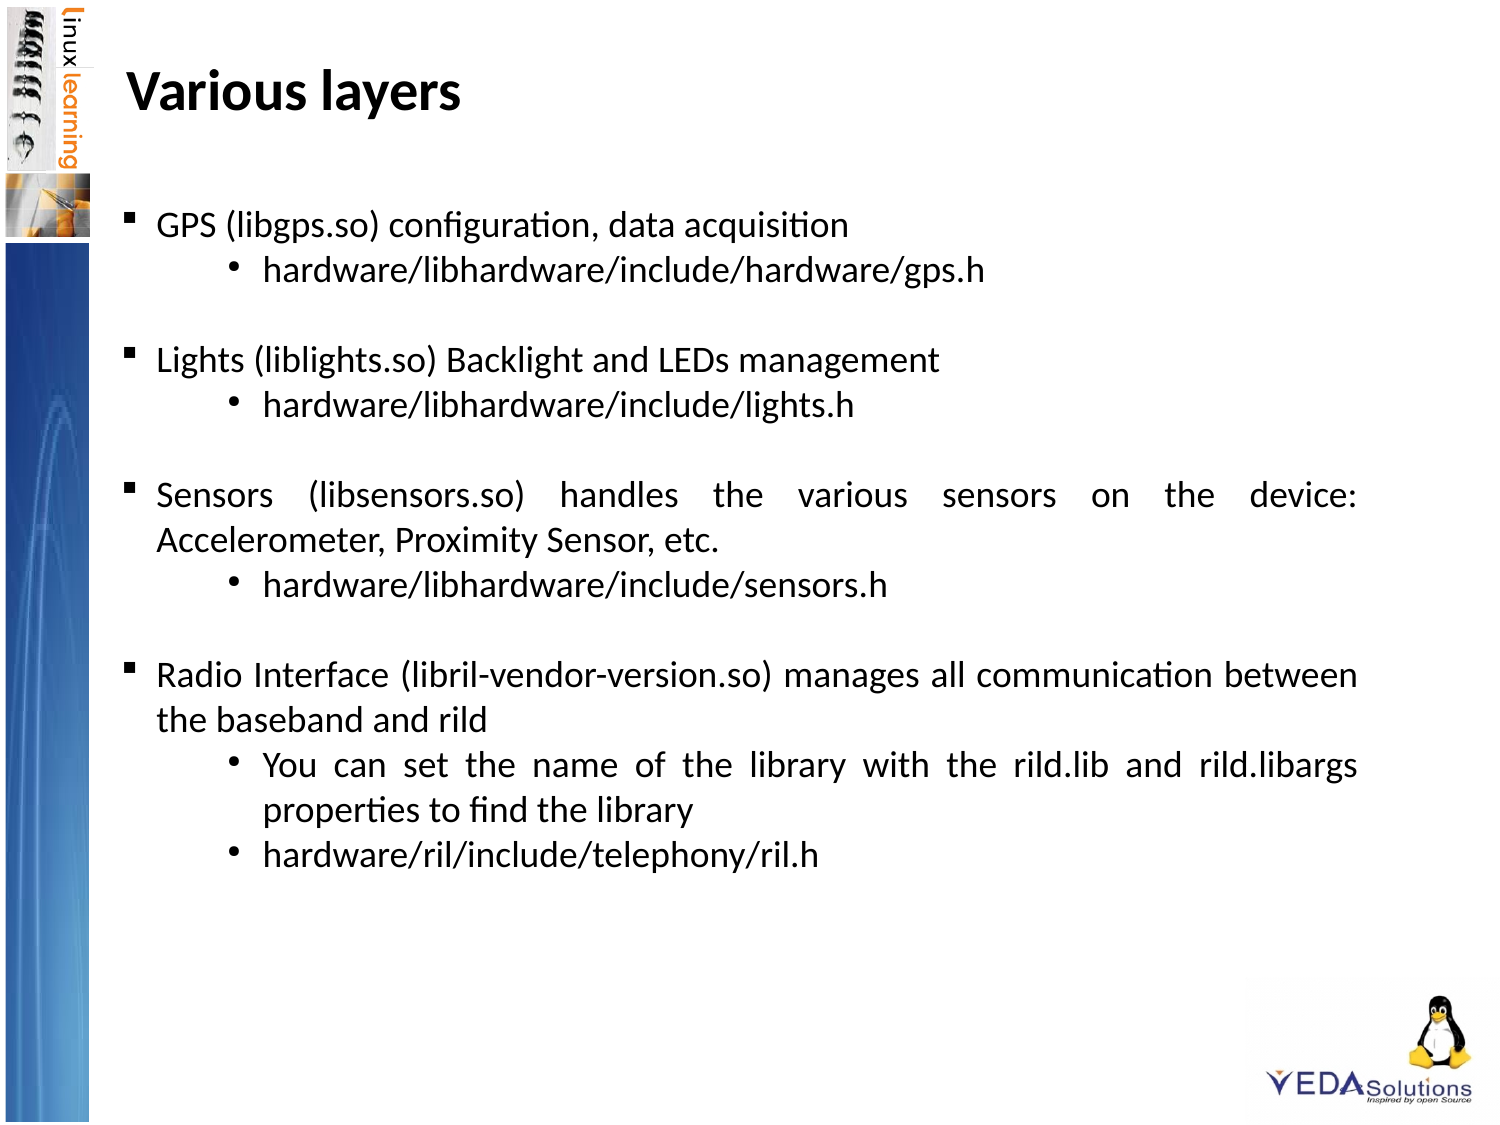

Various layers
GPS (libgps.so) configuration, data acquisition
hardware/libhardware/include/hardware/gps.h
Lights (liblights.so) Backlight and LEDs management
hardware/libhardware/include/lights.h
Sensors (libsensors.so) handles the various sensors on the device: Accelerometer, Proximity Sensor, etc.
hardware/libhardware/include/sensors.h
Radio Interface (libril-vendor-version.so) manages all communication between the baseband and rild
You can set the name of the library with the rild.lib and rild.libargs properties to find the library
hardware/ril/include/telephony/ril.h